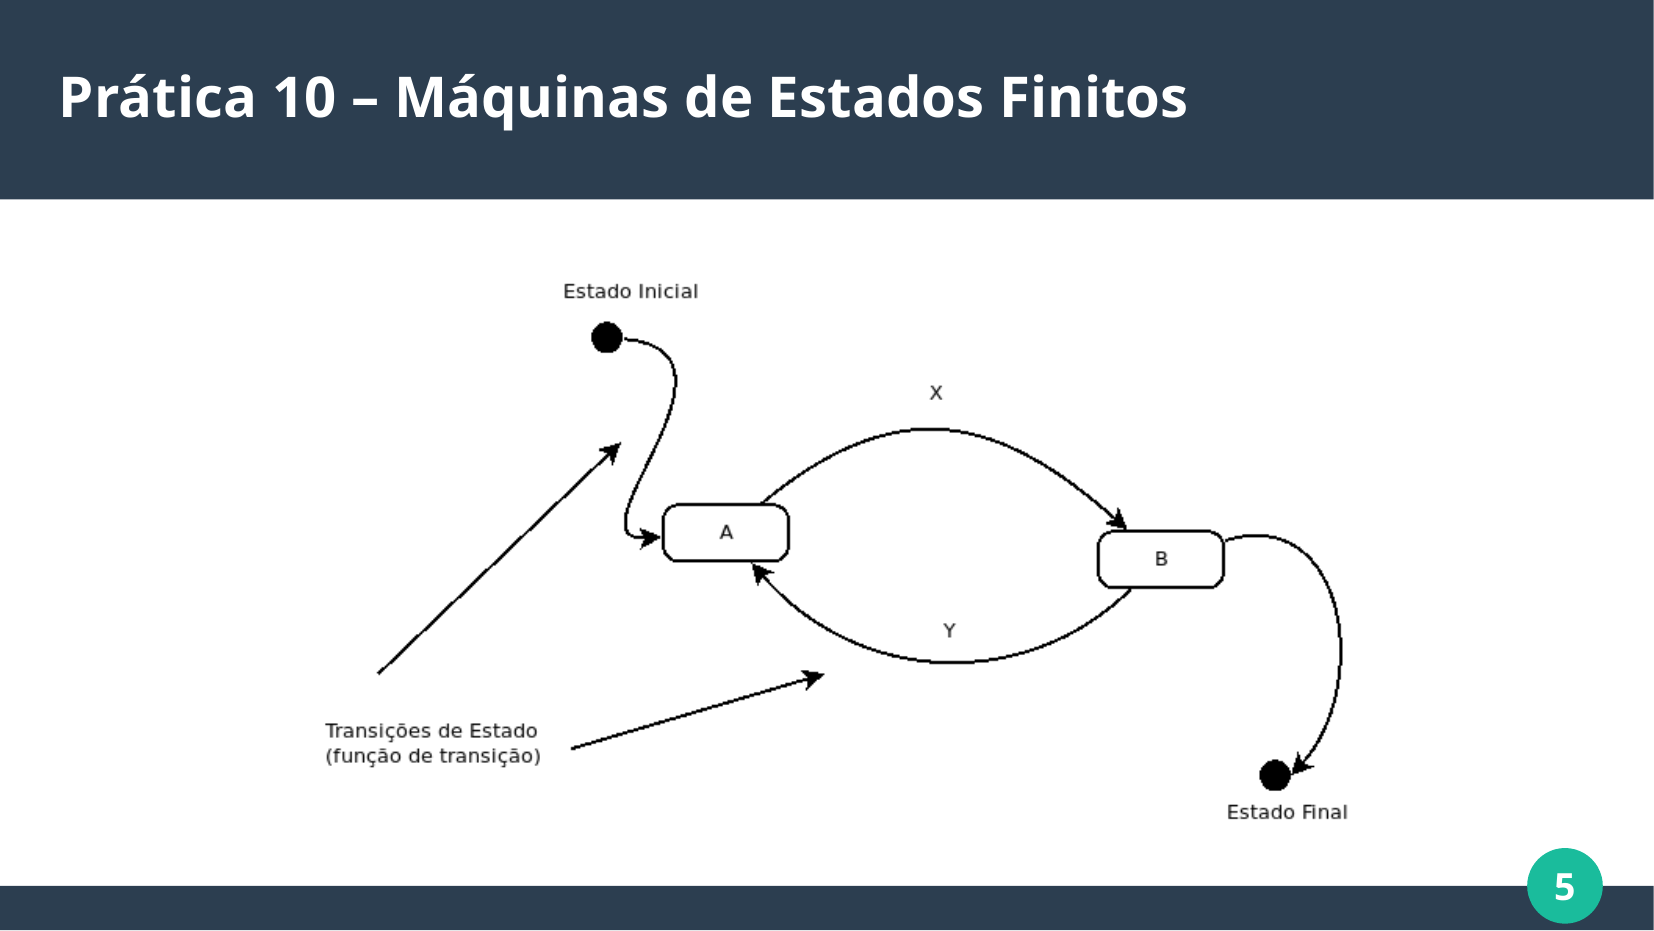

# Prática 10 – Máquinas de Estados Finitos